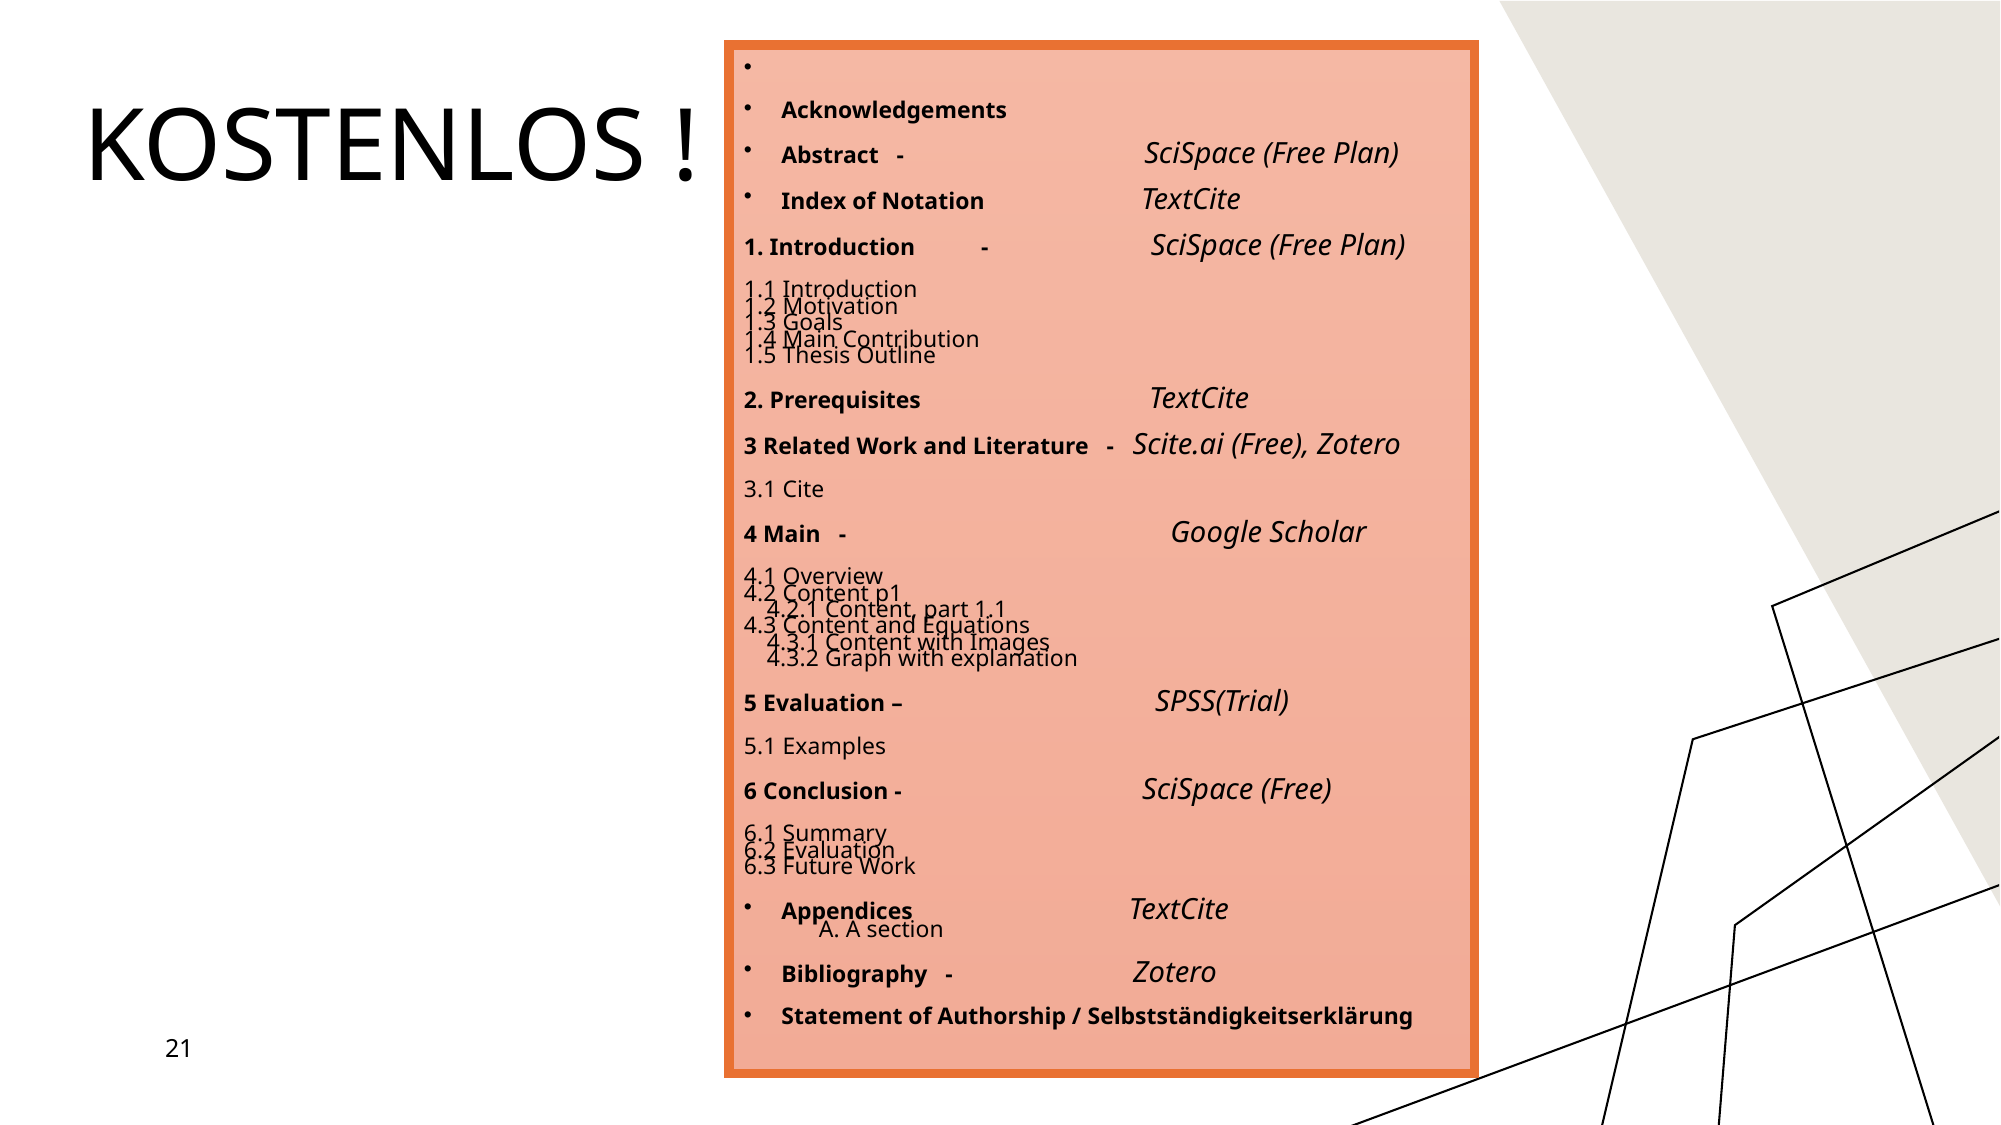

# Acknowledgements
Abstract - SciSpace (Free Plan)
Index of Notation TextCite
1. Introduction - SciSpace (Free Plan)
1.1 Introduction
1.2 Motivation
1.3 Goals
1.4 Main Contribution
1.5 Thesis Outline
2. Prerequisites TextCite
3 Related Work and Literature - Scite.ai (Free), Zotero
3.1 Cite
4 Main - Google Scholar
4.1 Overview
4.2 Content p1
 4.2.1 Content, part 1.1
4.3 Content and Equations
 4.3.1 Content with Images
 4.3.2 Graph with explanation
5 Evaluation – SPSS(Trial)
5.1 Examples
6 Conclusion - SciSpace (Free)
6.1 Summary
6.2 Evaluation
6.3 Future Work
Appendices TextCite
A. A section
Bibliography - Zotero
Statement of Authorship / Selbstständigkeitserklärung
KOSTENLOS !